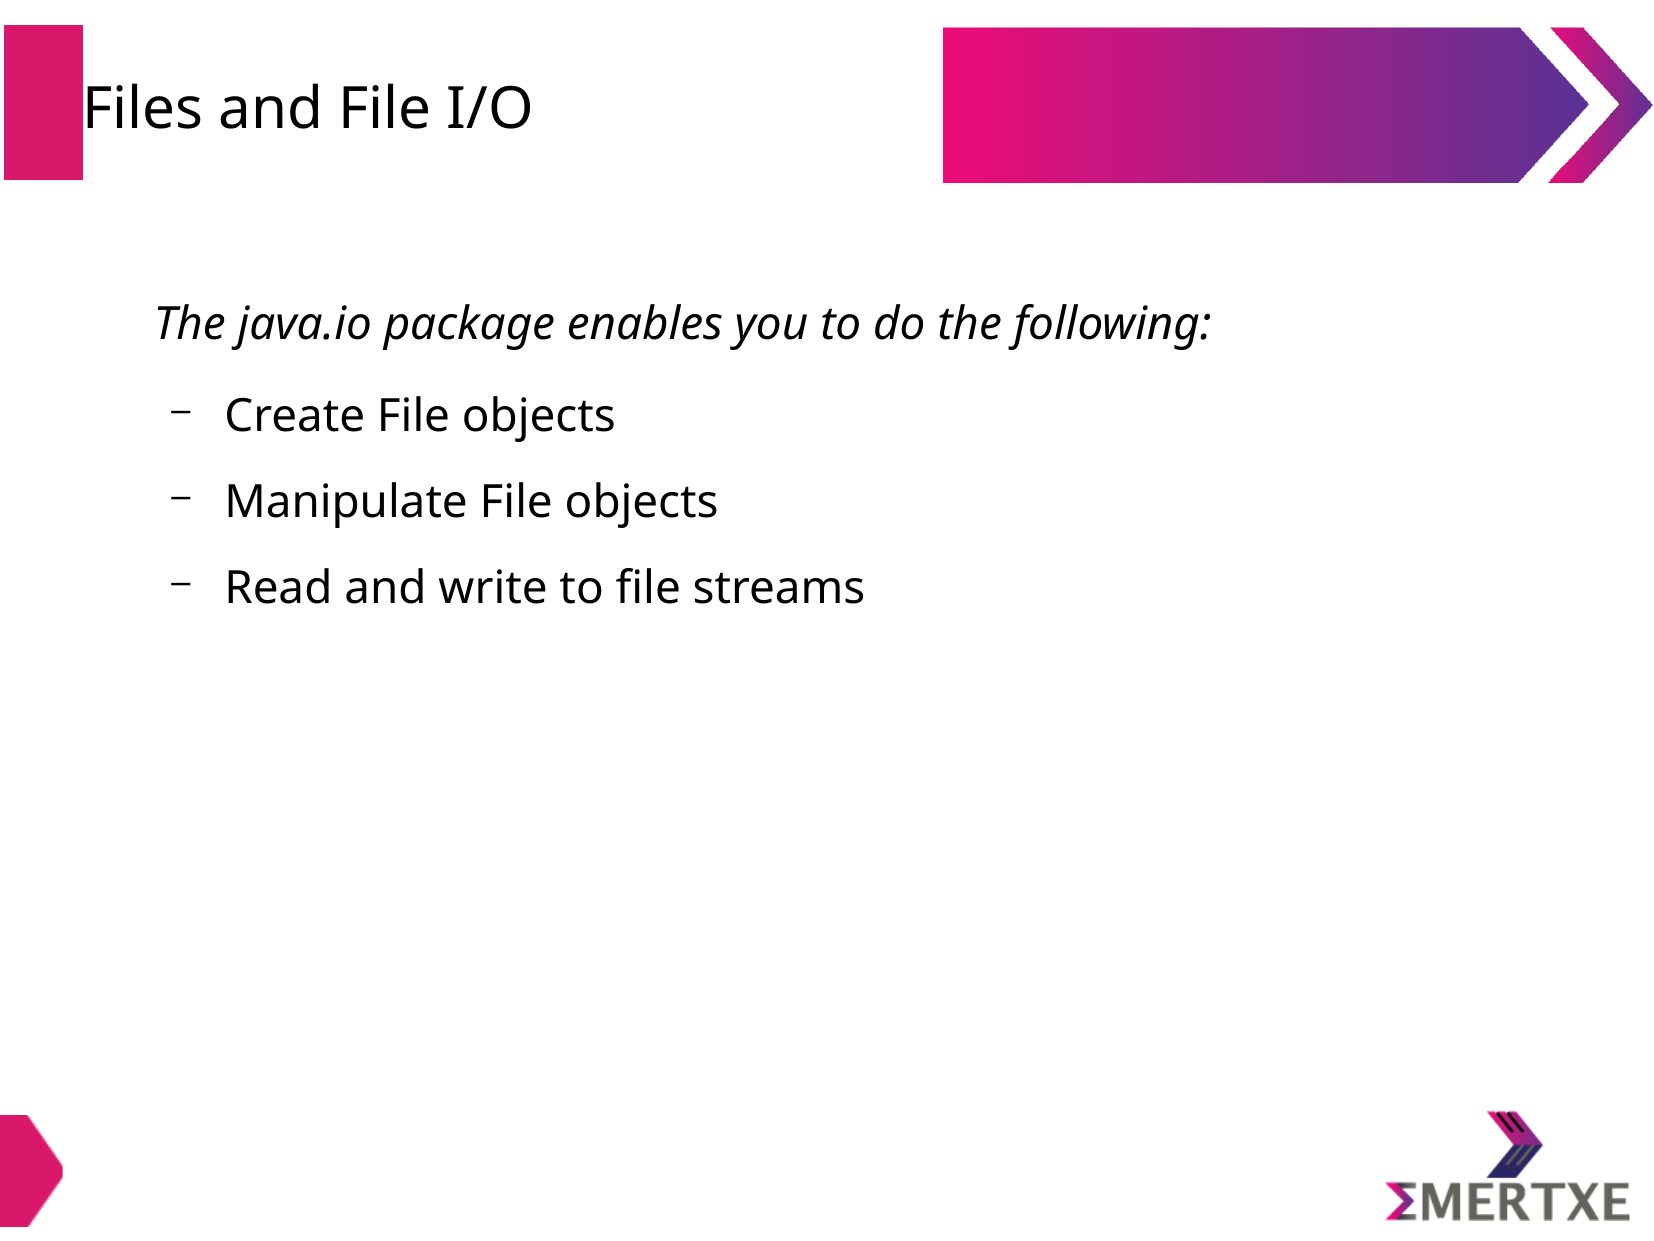

# Files and File I/O
The java.io package enables you to do the following:
Create File objects
Manipulate File objects
Read and write to file streams